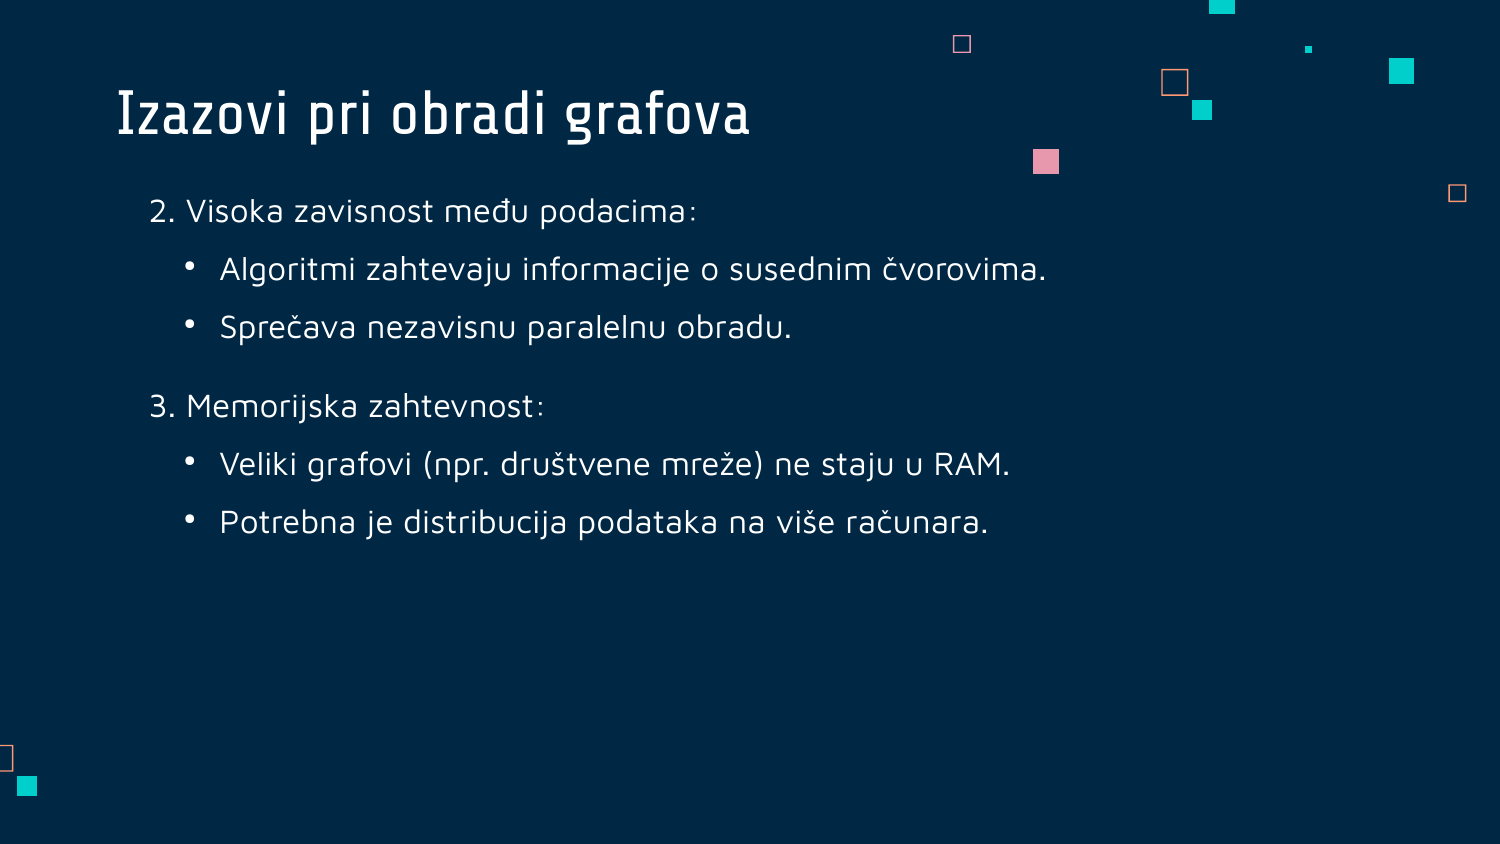

Izazovi pri obradi grafova
# 2. Visoka zavisnost među podacima:
Algoritmi zahtevaju informacije o susednim čvorovima.
Sprečava nezavisnu paralelnu obradu.
3. Memorijska zahtevnost:
Veliki grafovi (npr. društvene mreže) ne staju u RAM.
Potrebna je distribucija podataka na više računara.